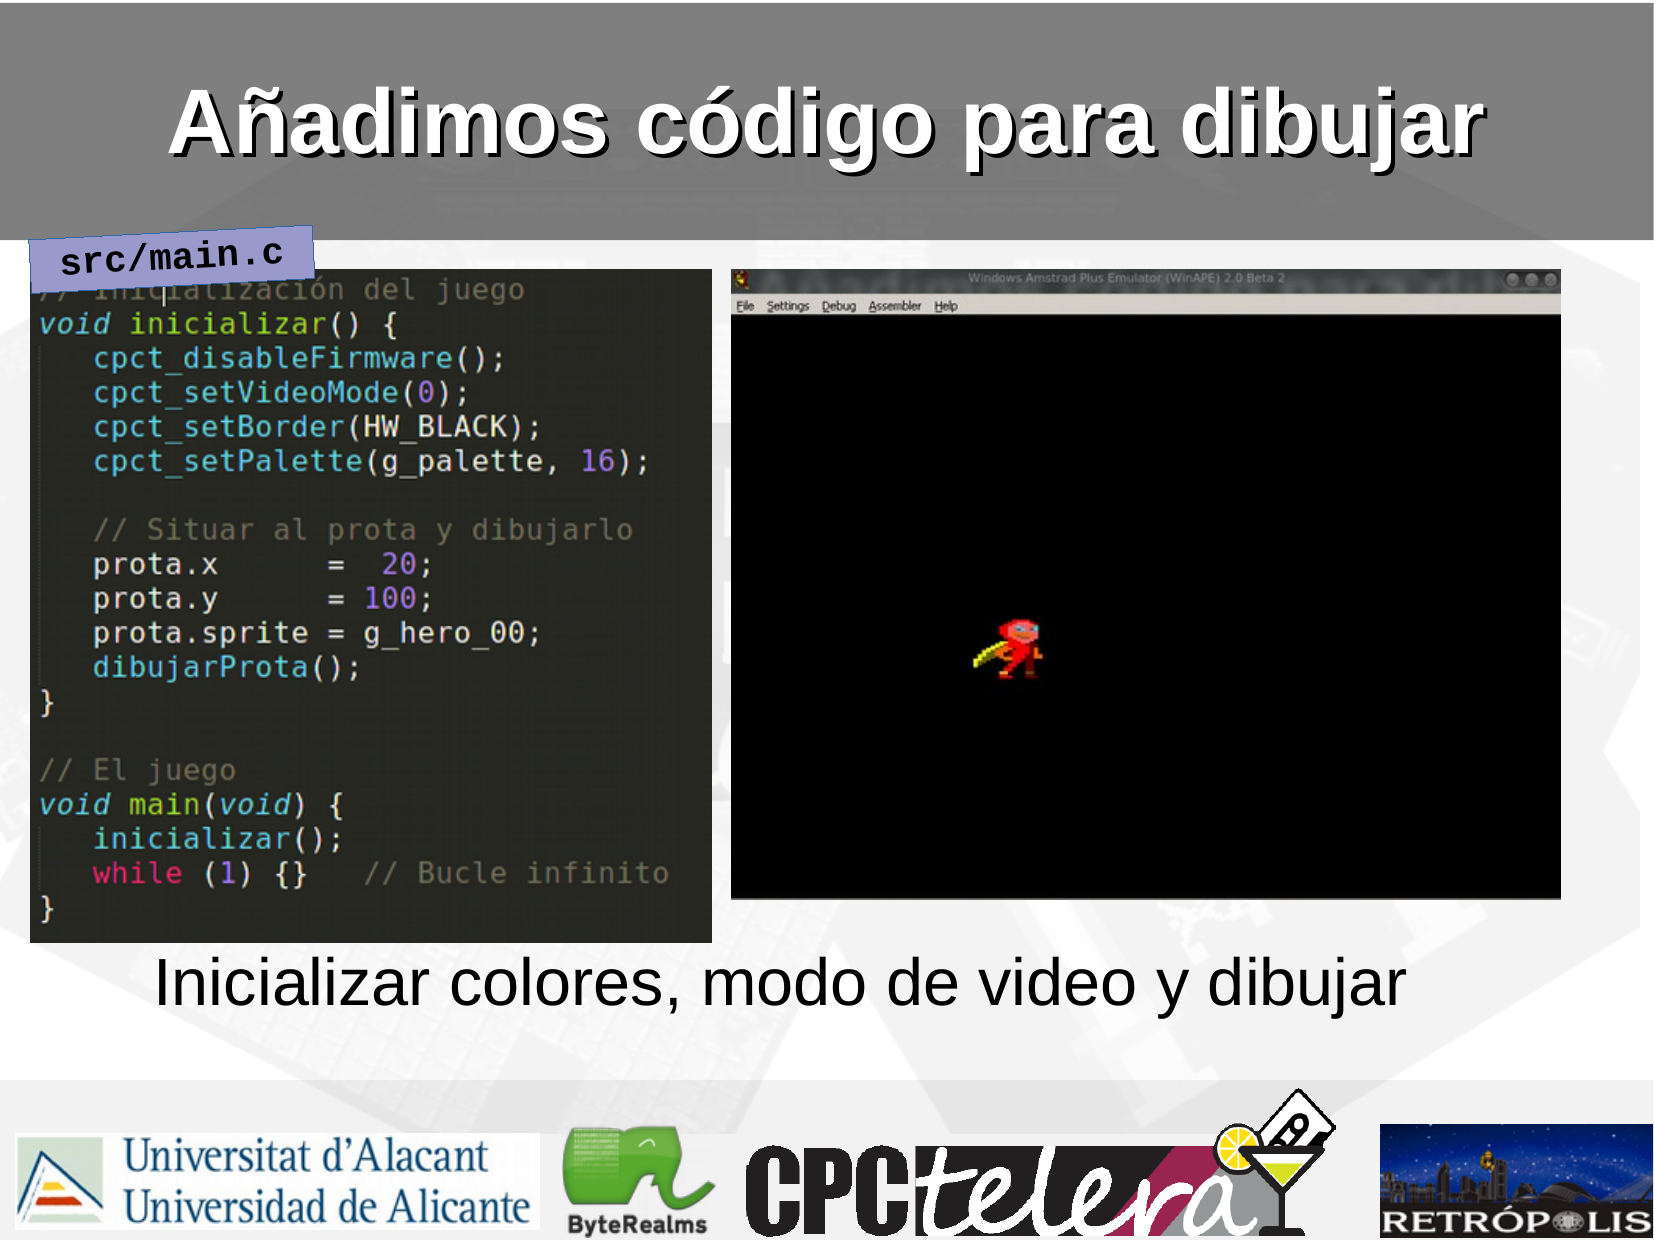

# Añadimos código para dibujar
src/main.c
Inicializar colores, modo de video y dibujar